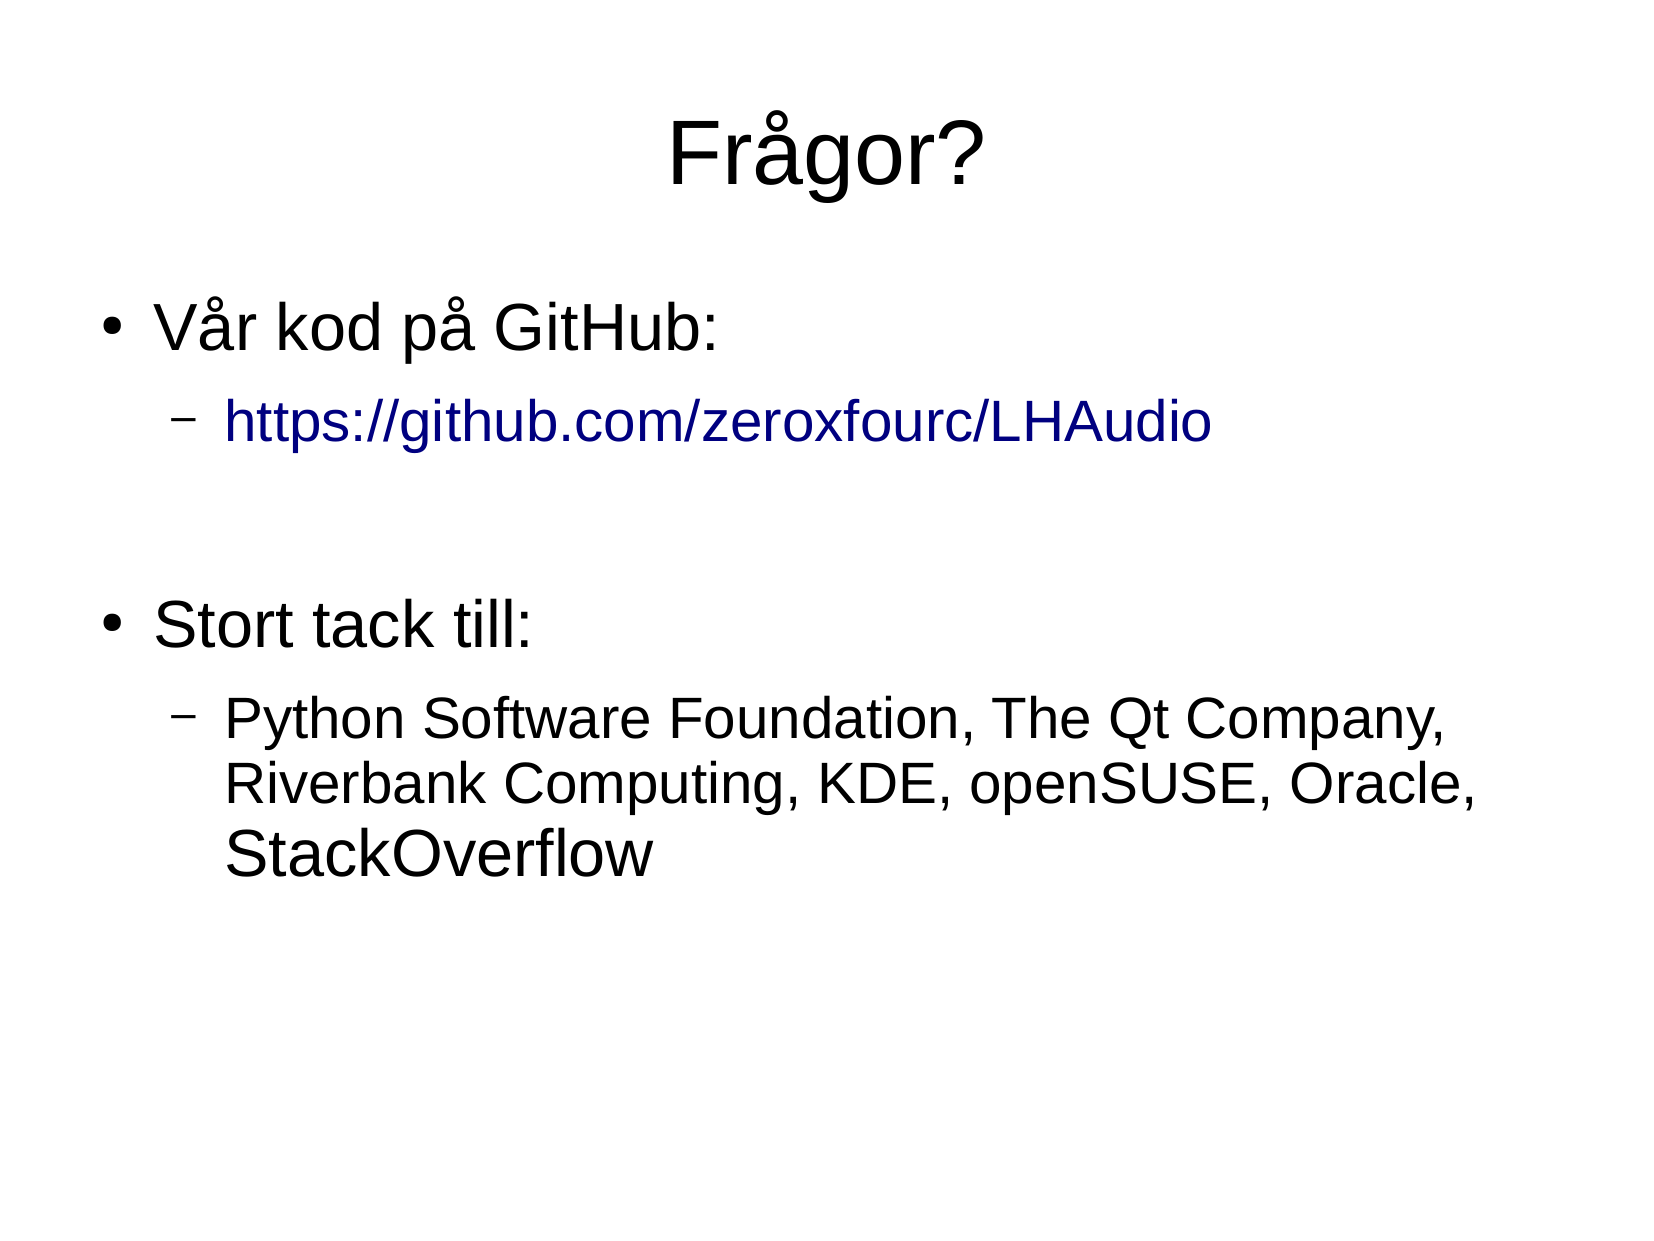

# Frågor?
Vår kod på GitHub:
https://github.com/zeroxfourc/LHAudio
Stort tack till:
Python Software Foundation, The Qt Company, Riverbank Computing, KDE, openSUSE, Oracle, StackOverflow